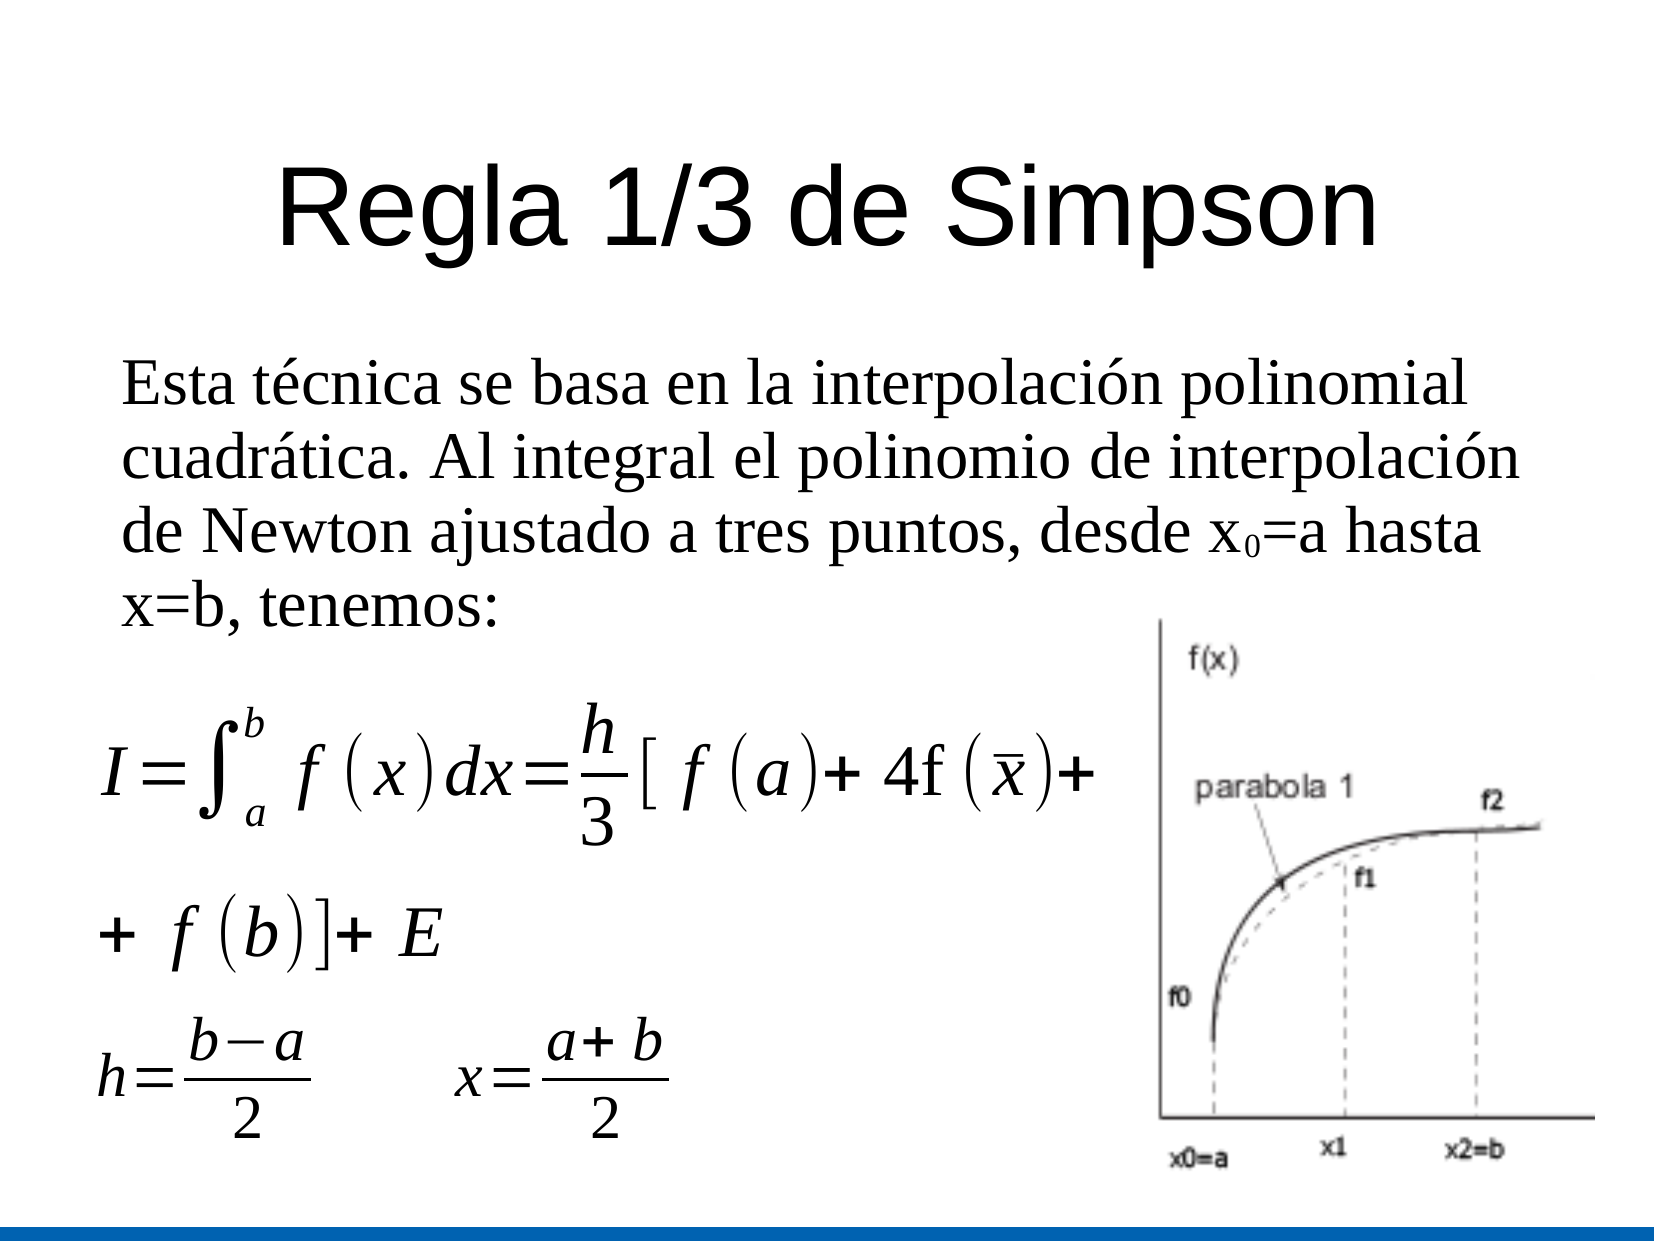

# Regla 1/3 de Simpson
Esta técnica se basa en la interpolación polinomial cuadrática. Al integral el polinomio de interpolación de Newton ajustado a tres puntos, desde x0=a hasta x=b, tenemos: